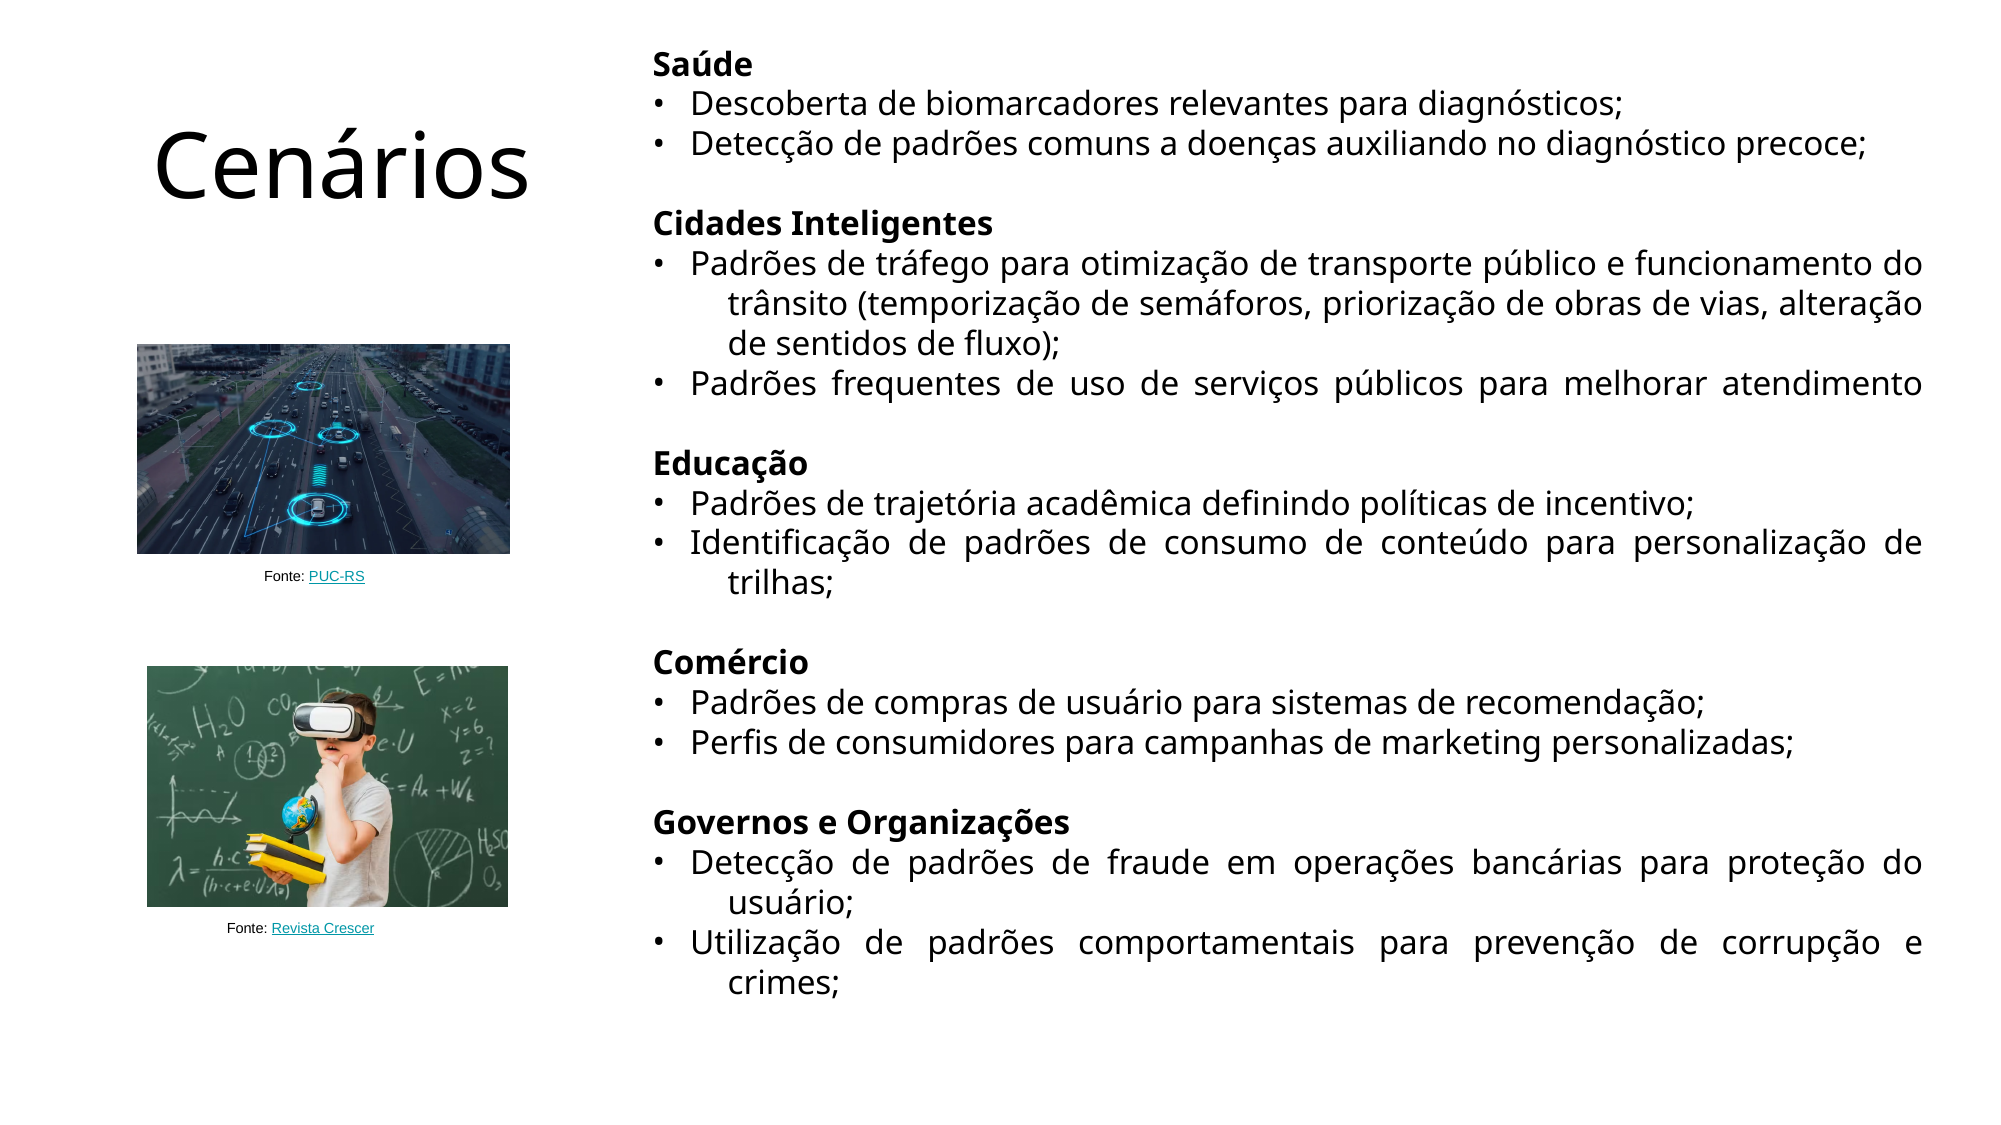

Saúde
Descoberta de biomarcadores relevantes para diagnósticos;
Detecção de padrões comuns a doenças auxiliando no diagnóstico precoce;
Cidades Inteligentes
Padrões de tráfego para otimização de transporte público e funcionamento do trânsito (temporização de semáforos, priorização de obras de vias, alteração de sentidos de fluxo);
Padrões frequentes de uso de serviços públicos para melhorar atendimento
Educação
Padrões de trajetória acadêmica definindo políticas de incentivo;
Identificação de padrões de consumo de conteúdo para personalização de trilhas;
Comércio
Padrões de compras de usuário para sistemas de recomendação;
Perfis de consumidores para campanhas de marketing personalizadas;
Governos e Organizações
Detecção de padrões de fraude em operações bancárias para proteção do usuário;
Utilização de padrões comportamentais para prevenção de corrupção e crimes;
# Cenários
Fonte: PUC-RS
Fonte: Revista Crescer